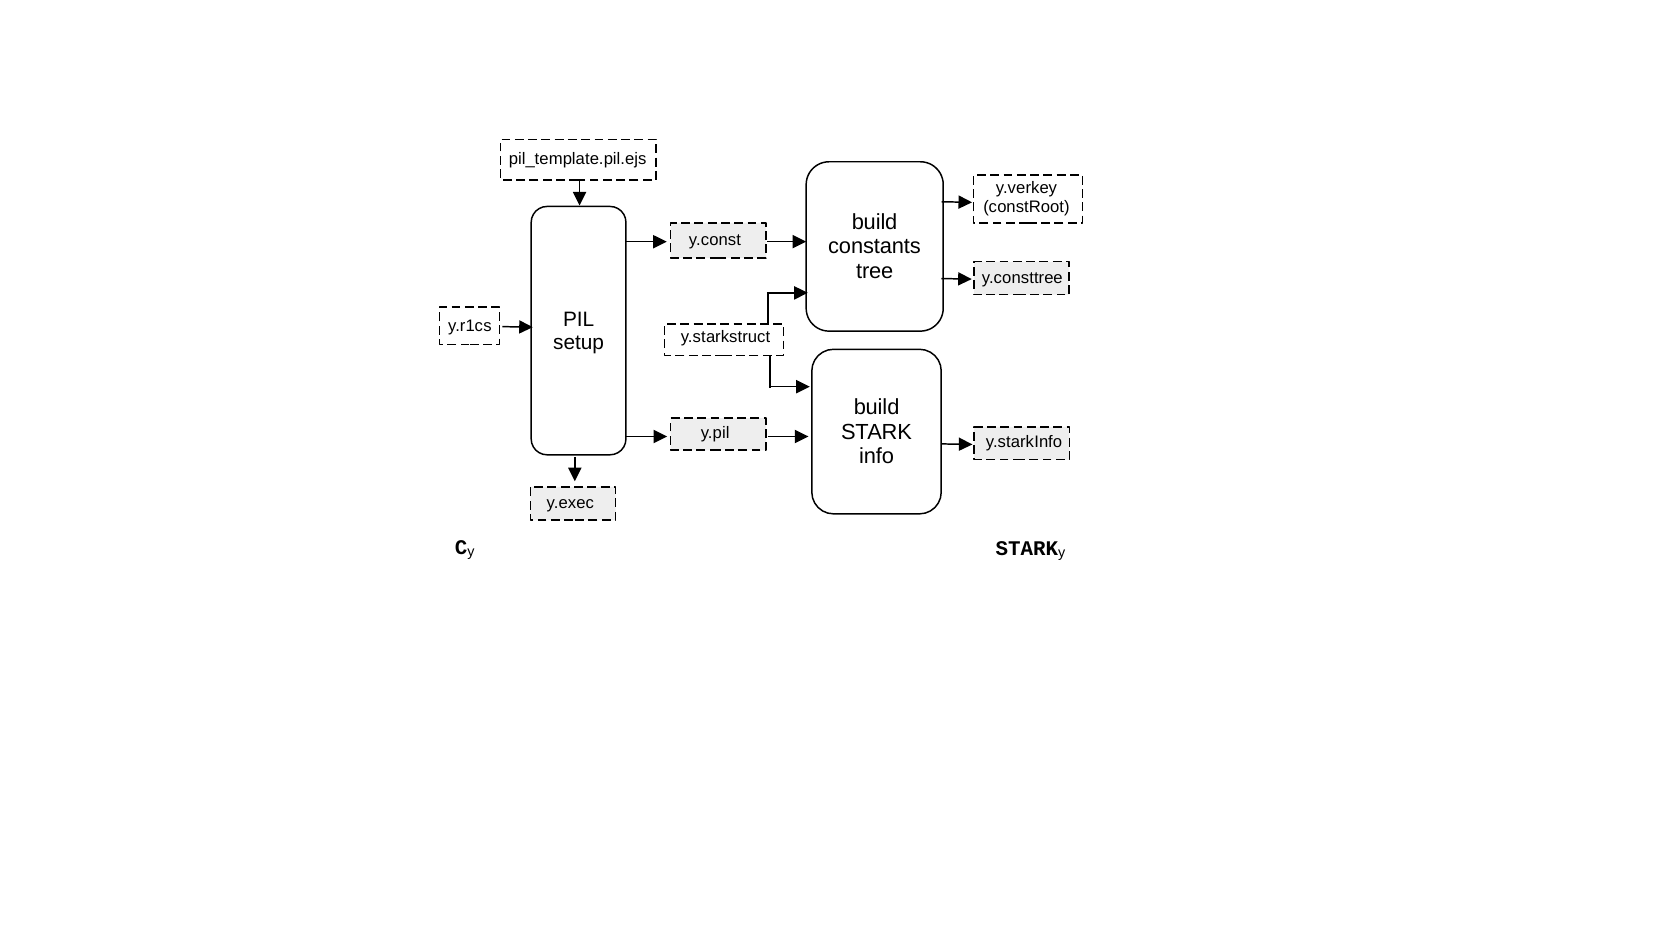

pil_template.pil.ejs
y.verkey
(constRoot)
build constants tree
PIL
setup
y.const
y.consttree
y.r1cs
y.starkstruct
build
STARK
info
y.starkInfo
y.pil
y.exec
Cy
STARKy